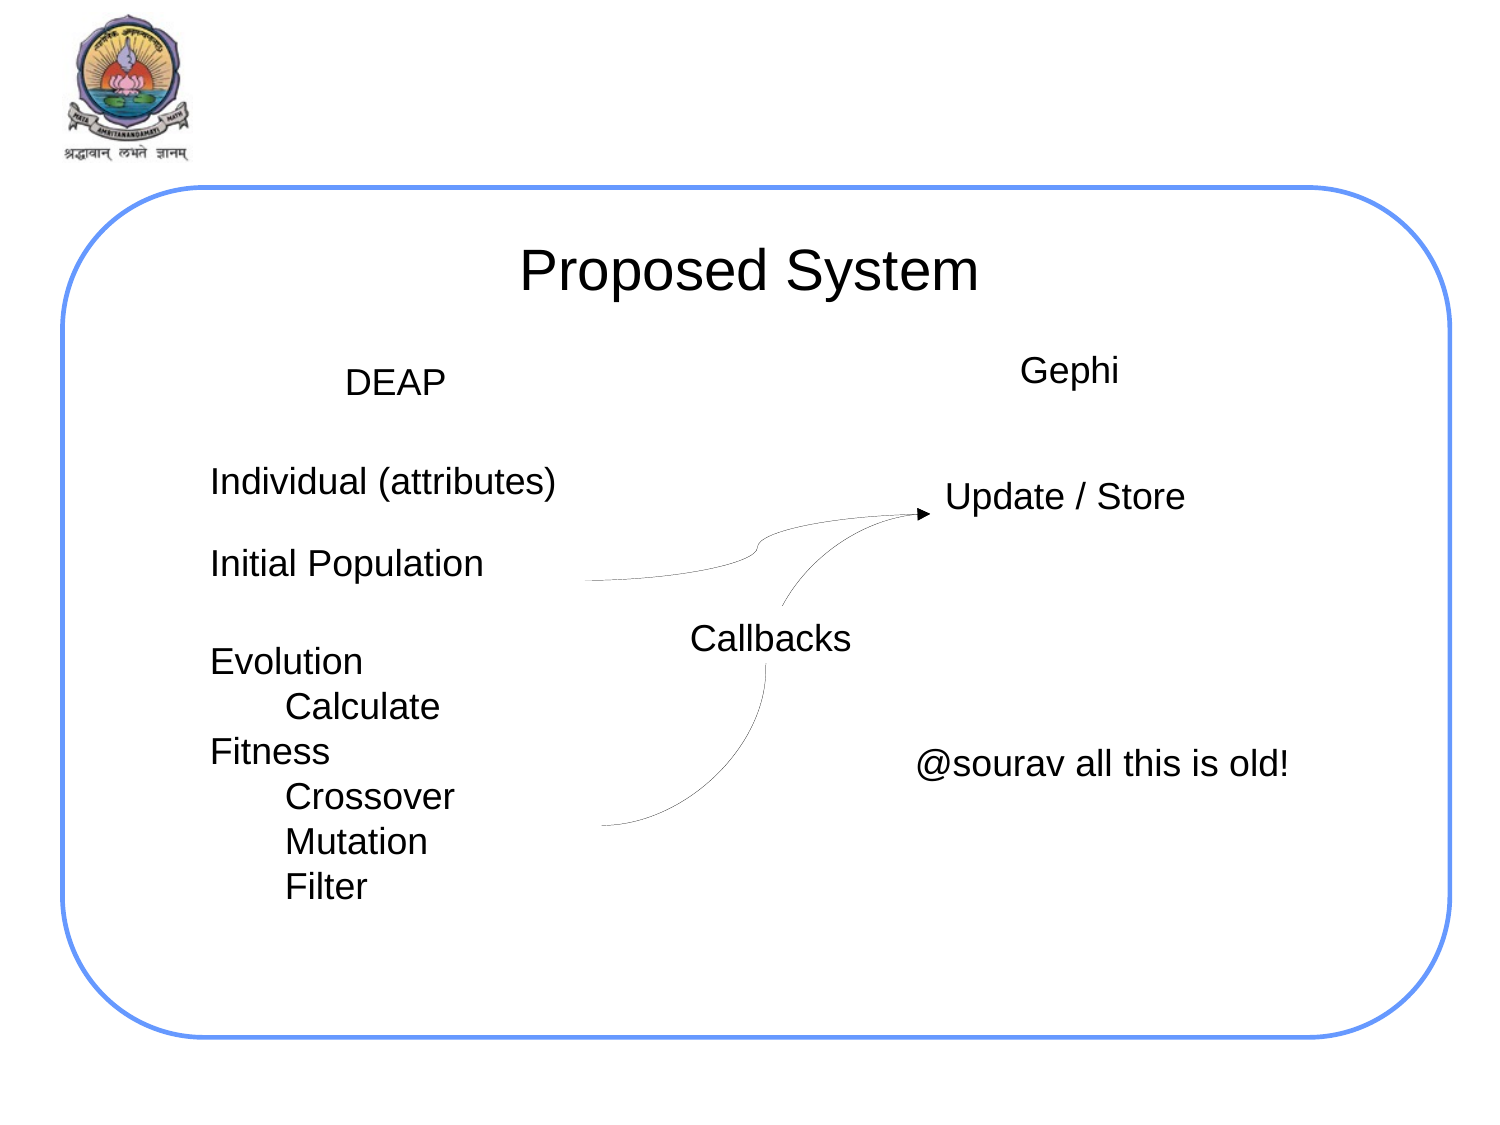

Proposed System
Gephi
DEAP
Individual (attributes)
Update / Store
Initial Population
Callbacks
Evolution
	Calculate Fitness
	Crossover
	Mutation
	Filter
@sourav all this is old!